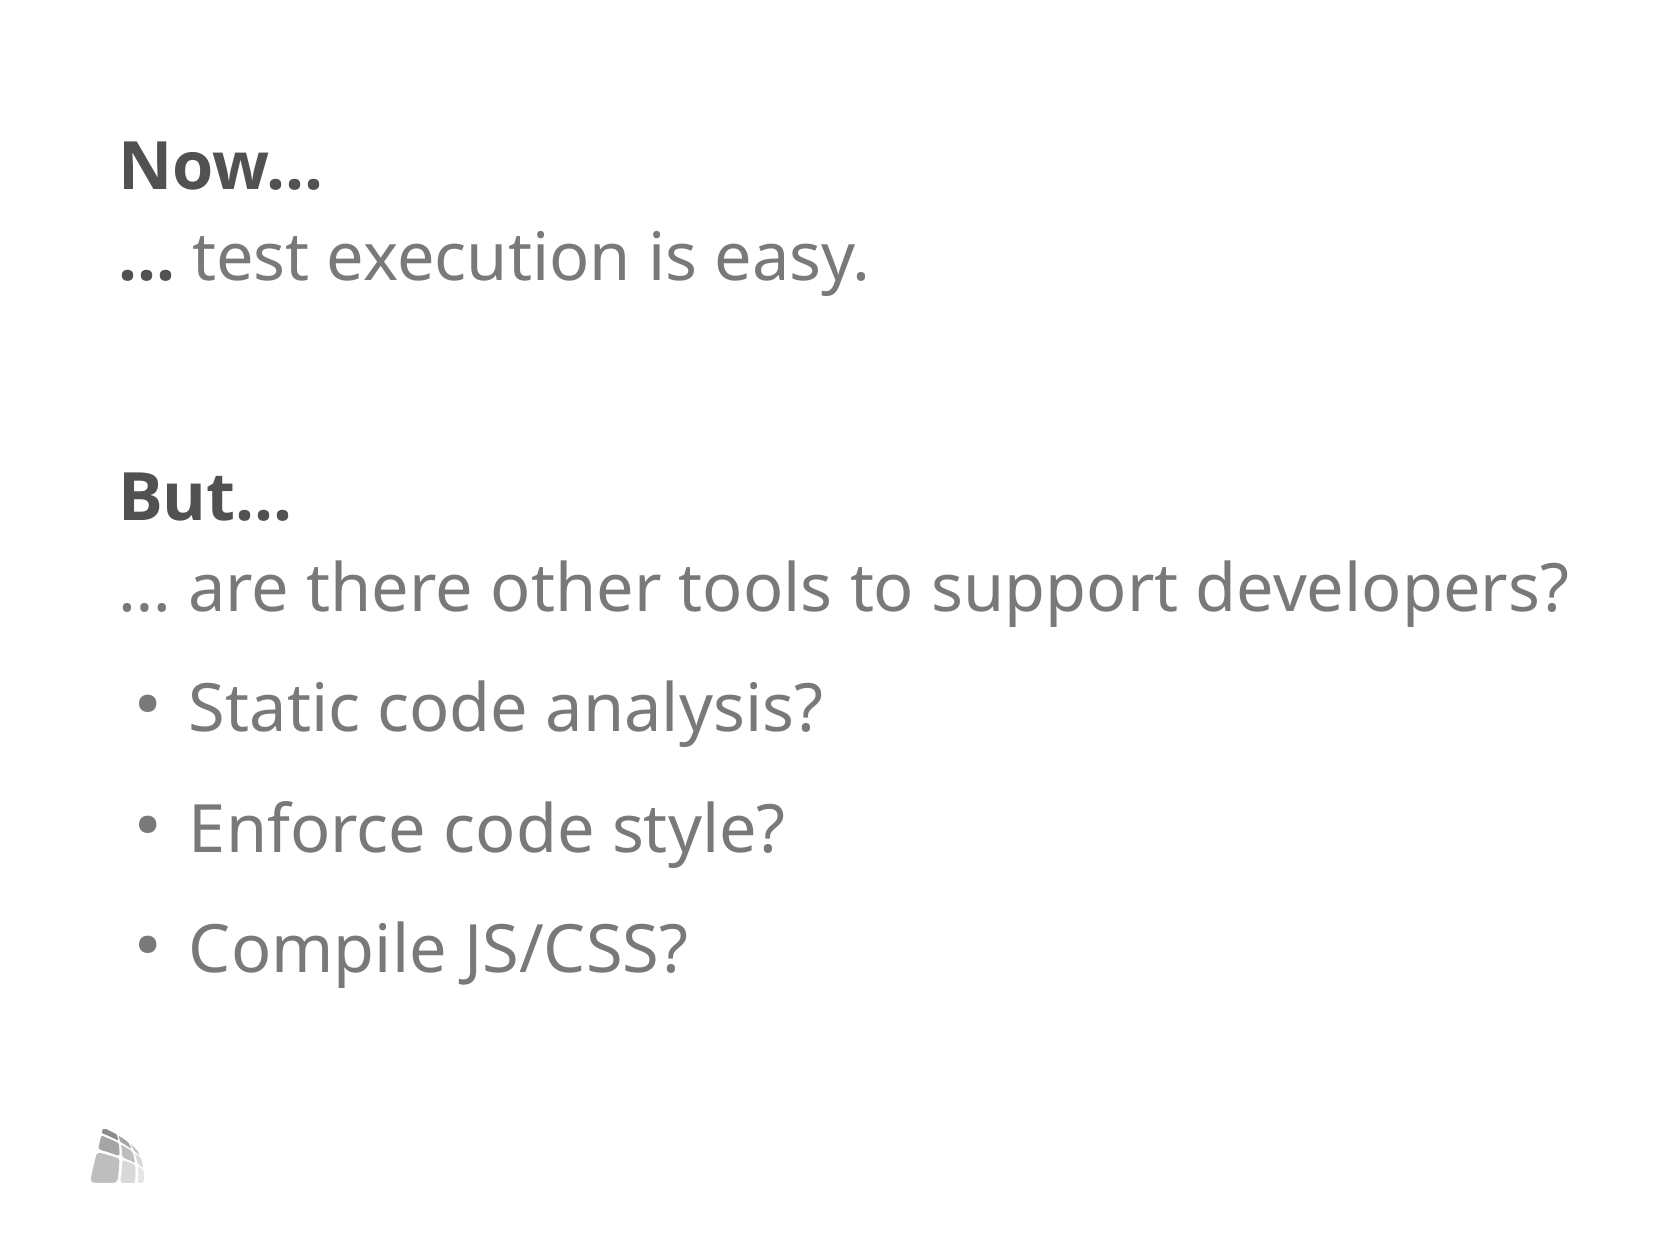

# Now... … test execution is easy.
But...
… are there other tools to support developers?
Static code analysis?
Enforce code style?
Compile JS/CSS?